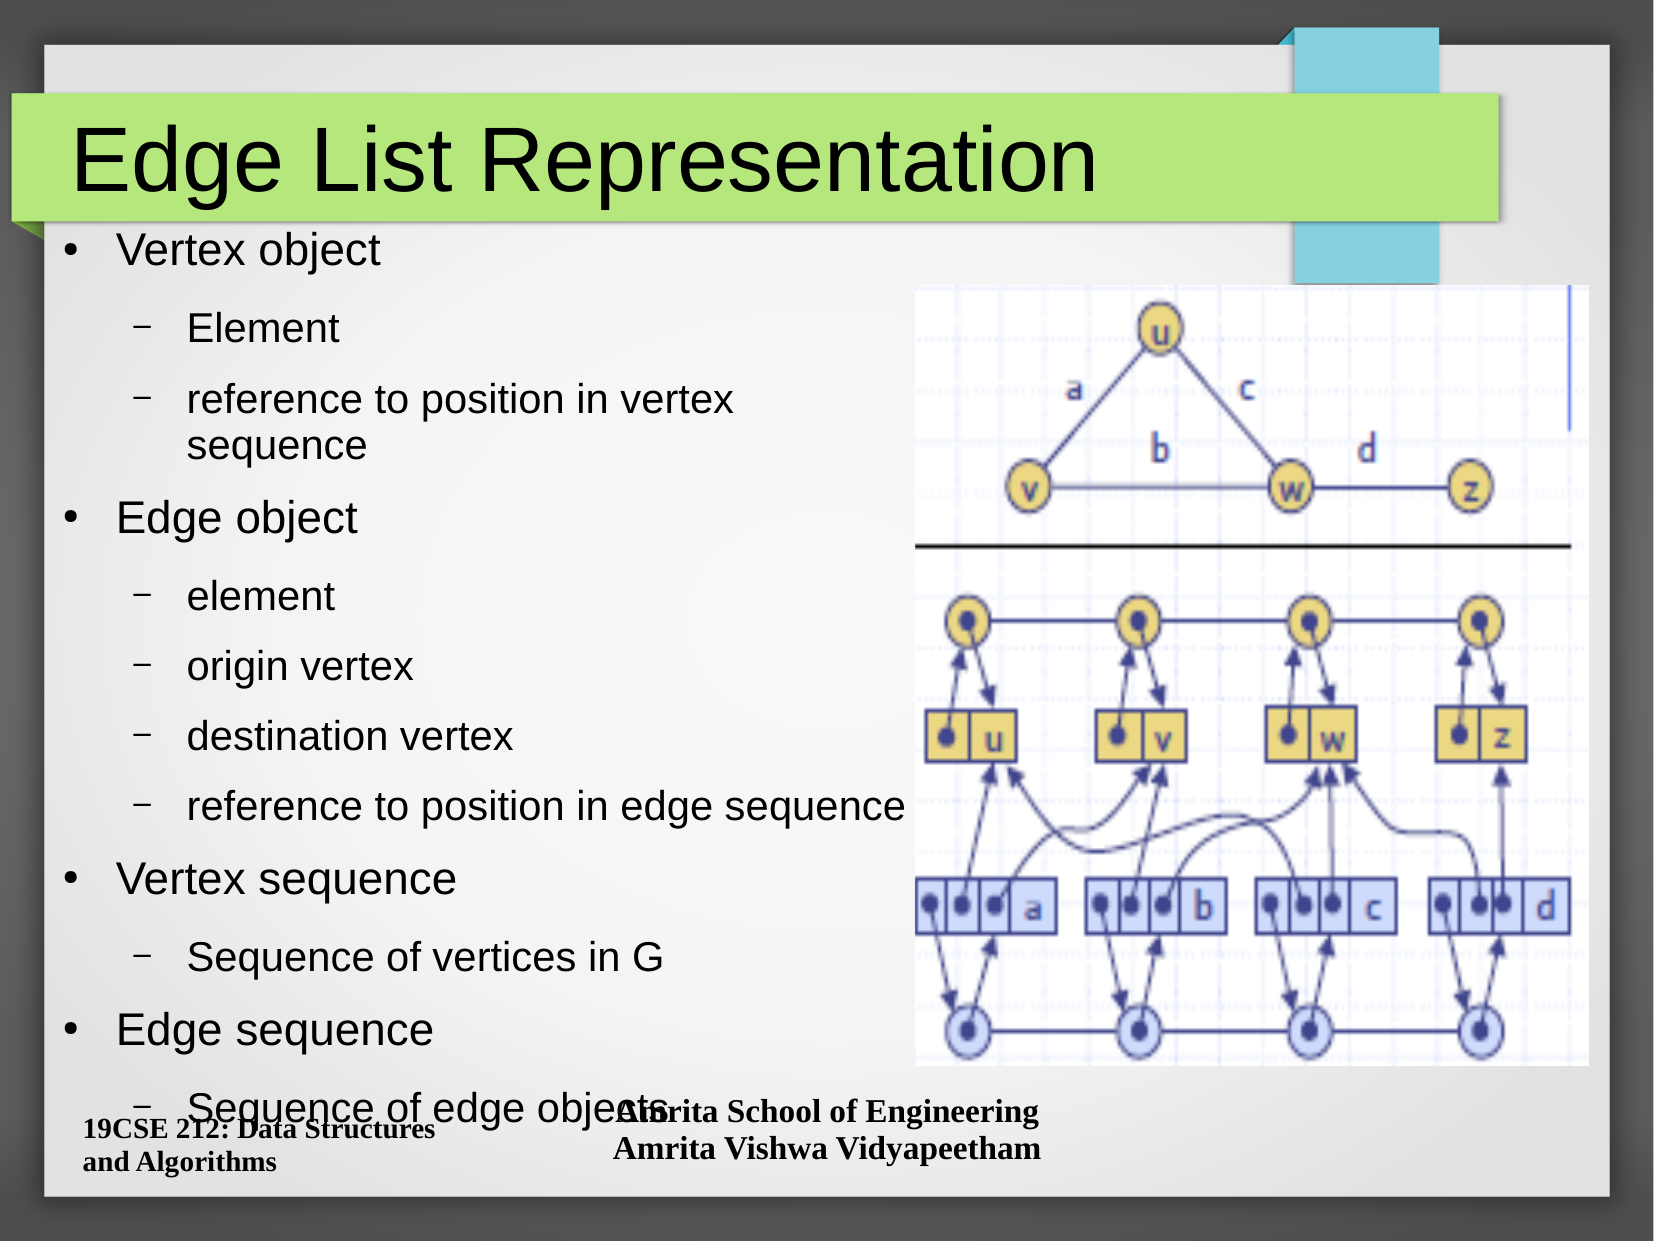

# Edge List Representation
Vertex object
Element
reference to position in vertex sequence
Edge object
element
origin vertex
destination vertex
reference to position in edge sequence
Vertex sequence
Sequence of vertices in G
Edge sequence
Sequence of edge objects